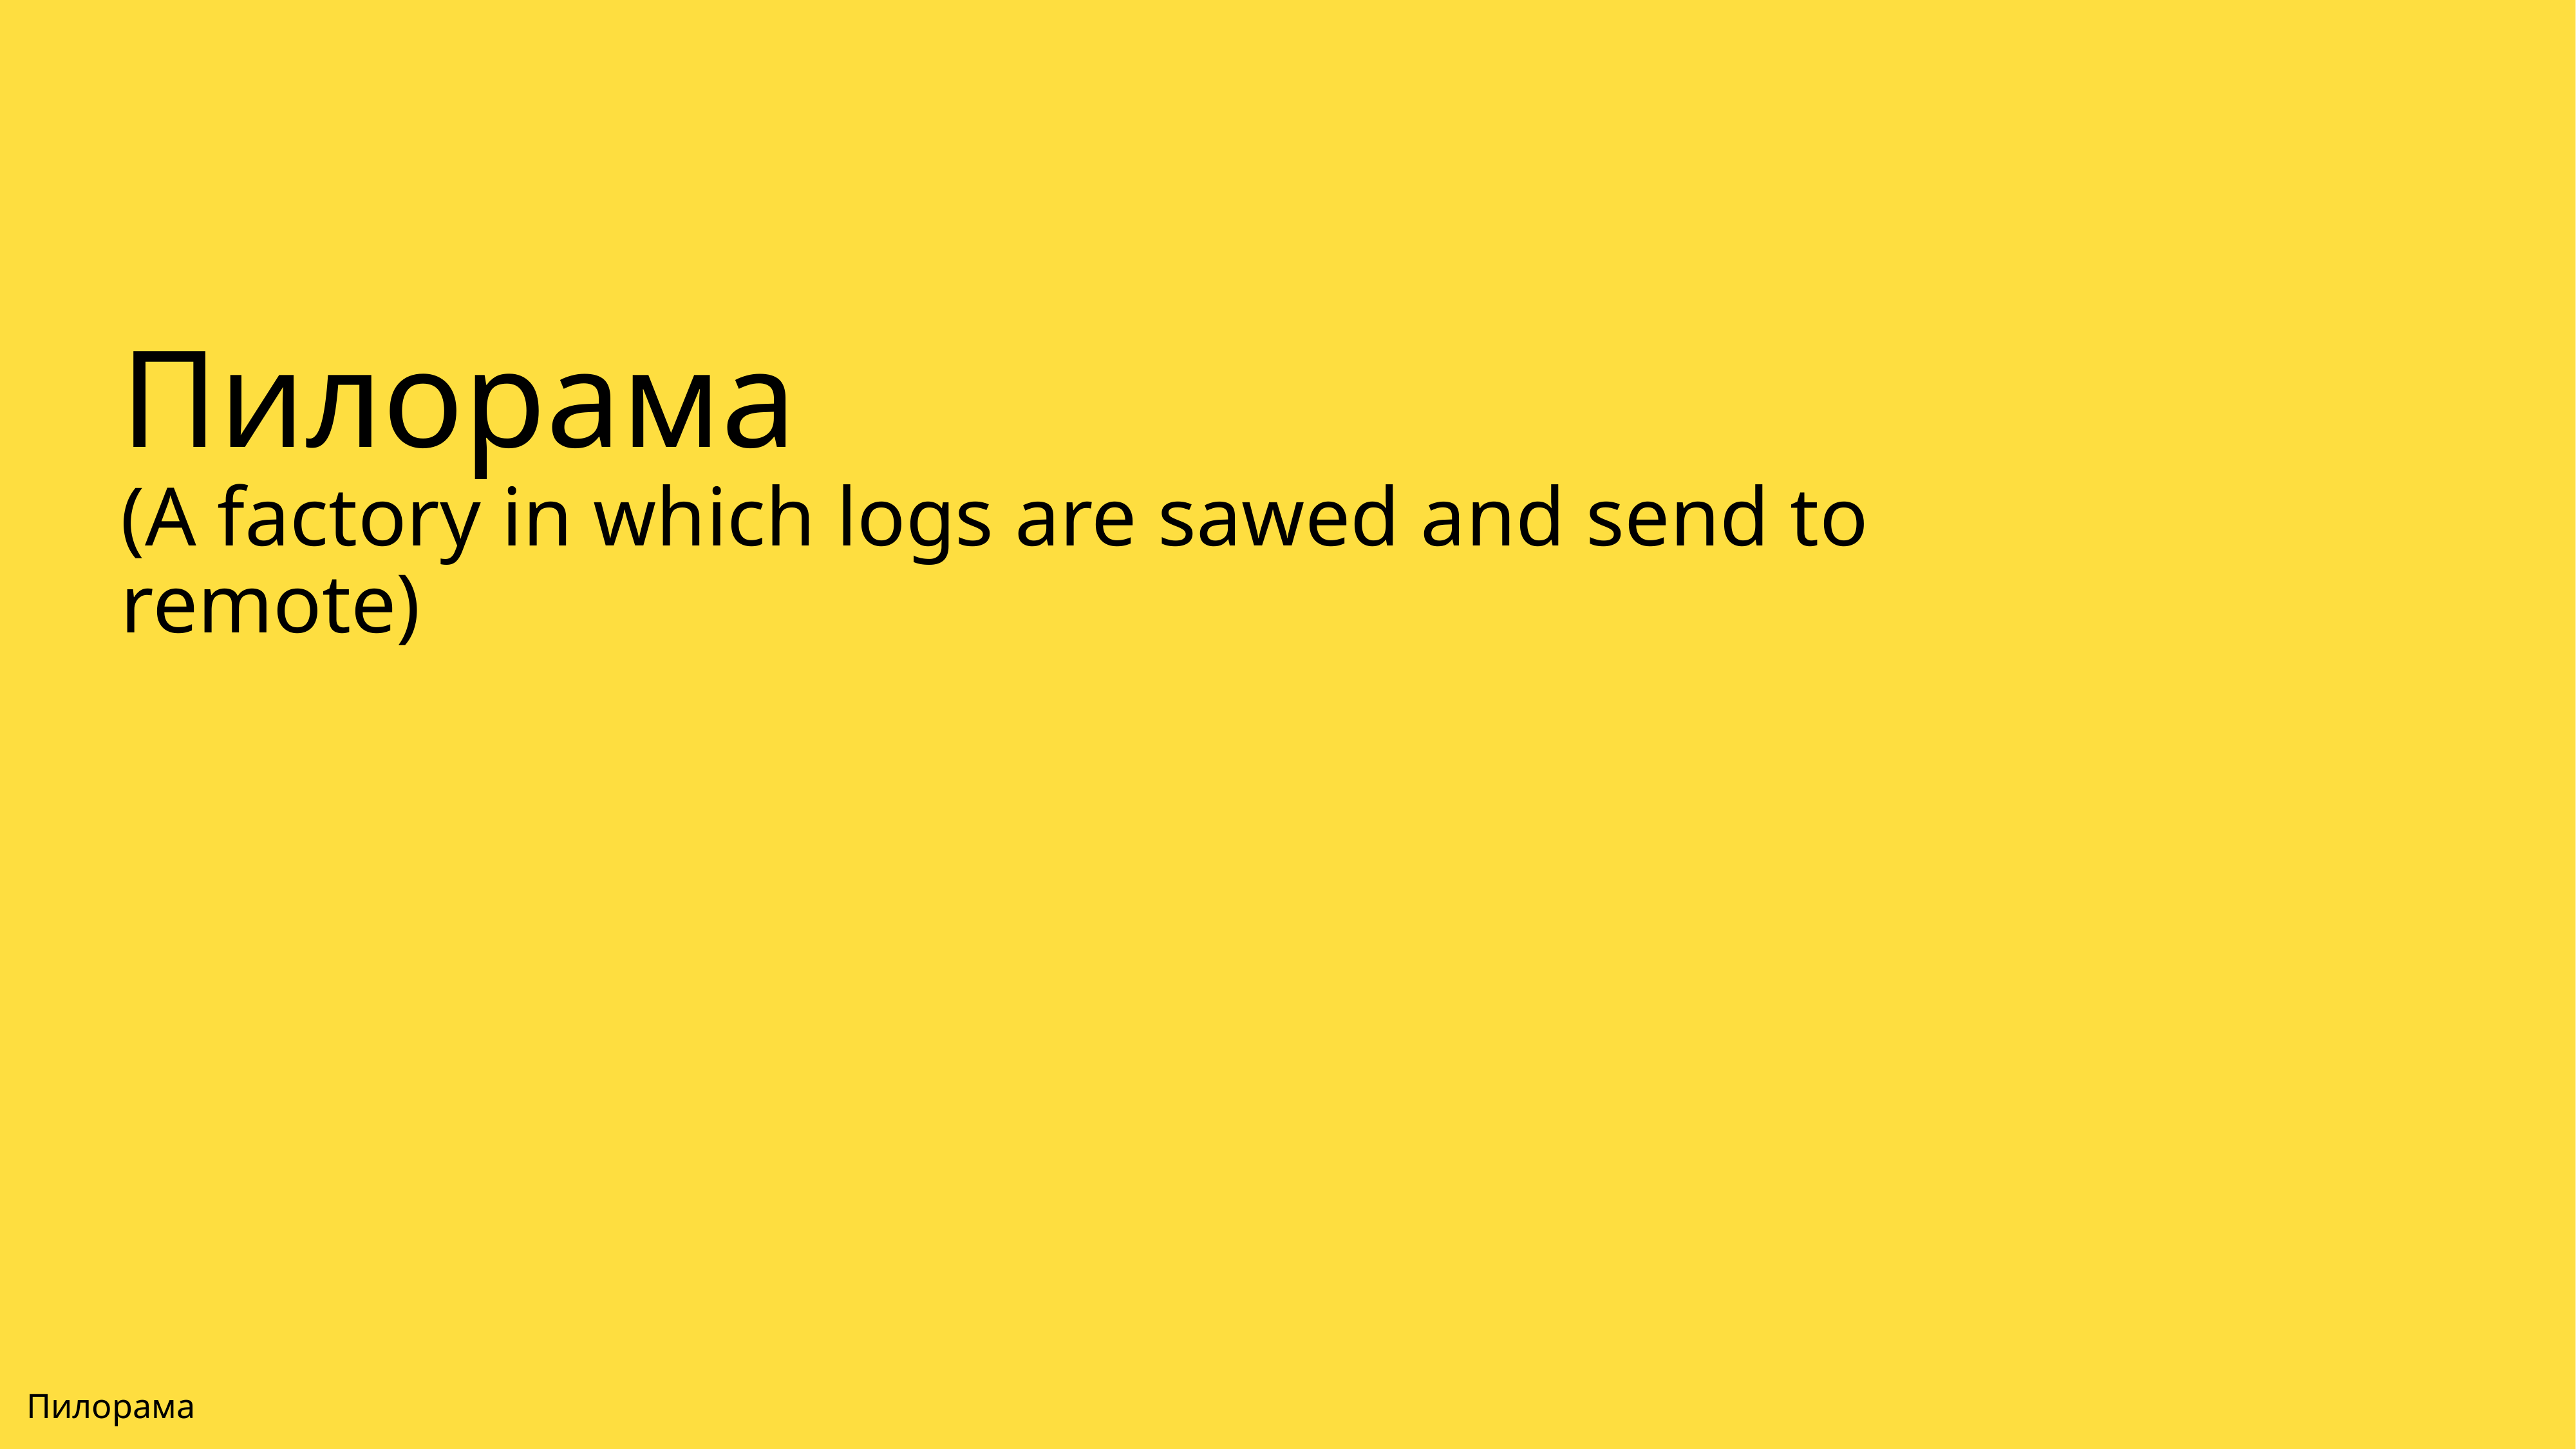

# Пилорама (A factory in which logs are sawed and send to remote)
Пилорама